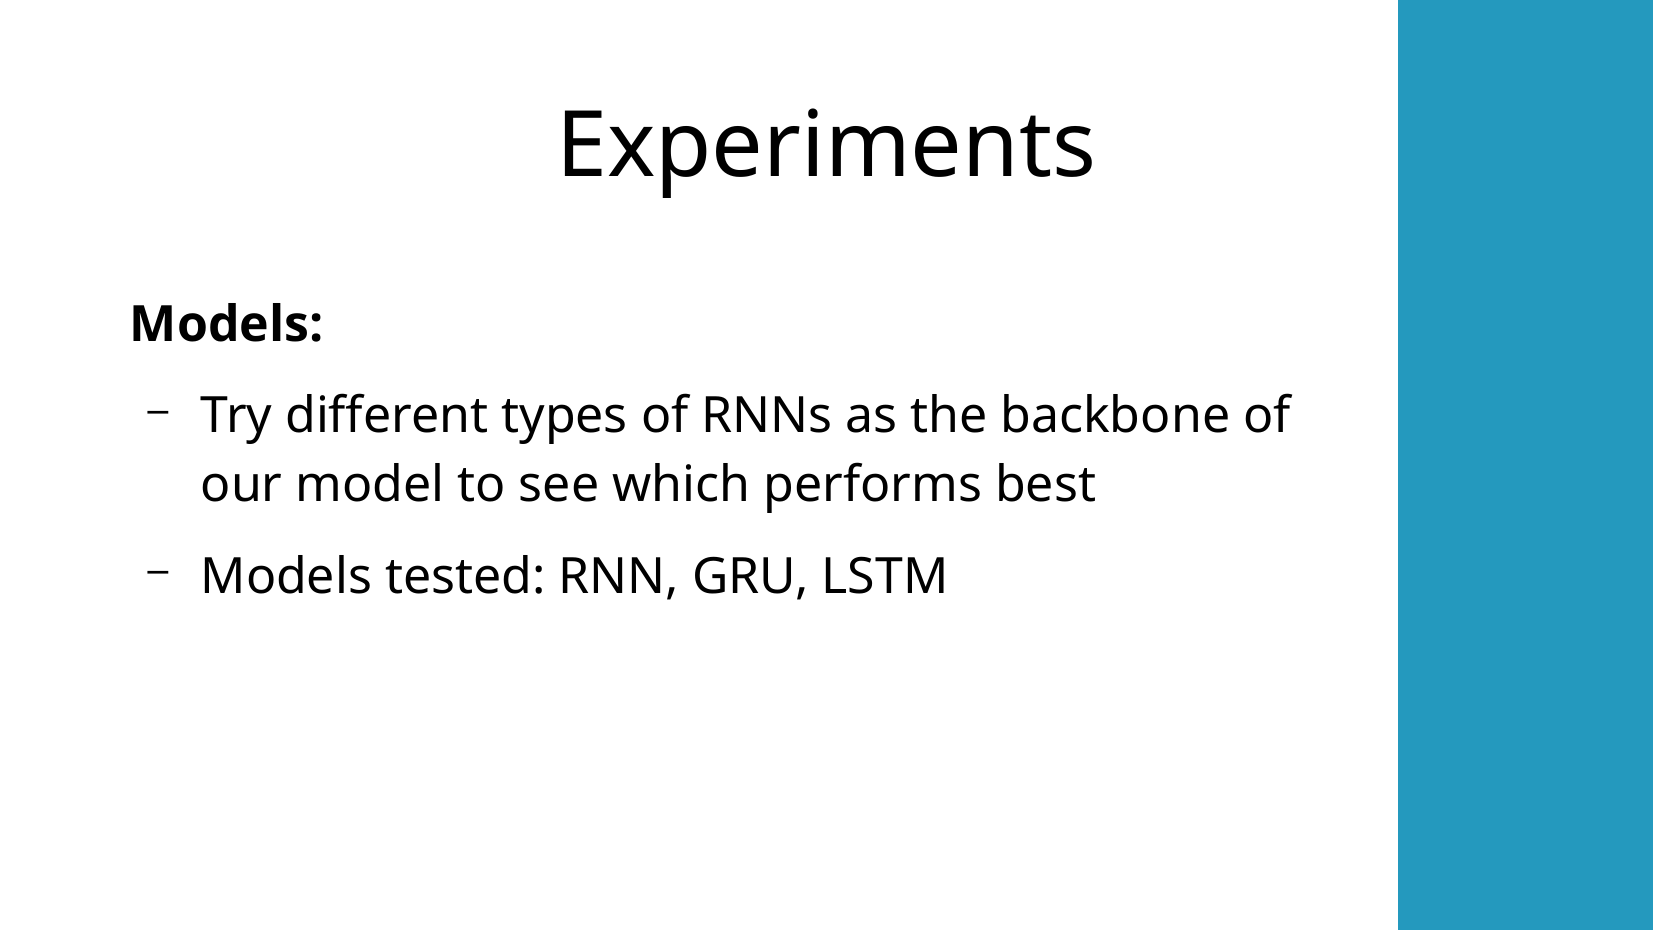

# Experiments
Models:
Try different types of RNNs as the backbone of our model to see which performs best
Models tested: RNN, GRU, LSTM